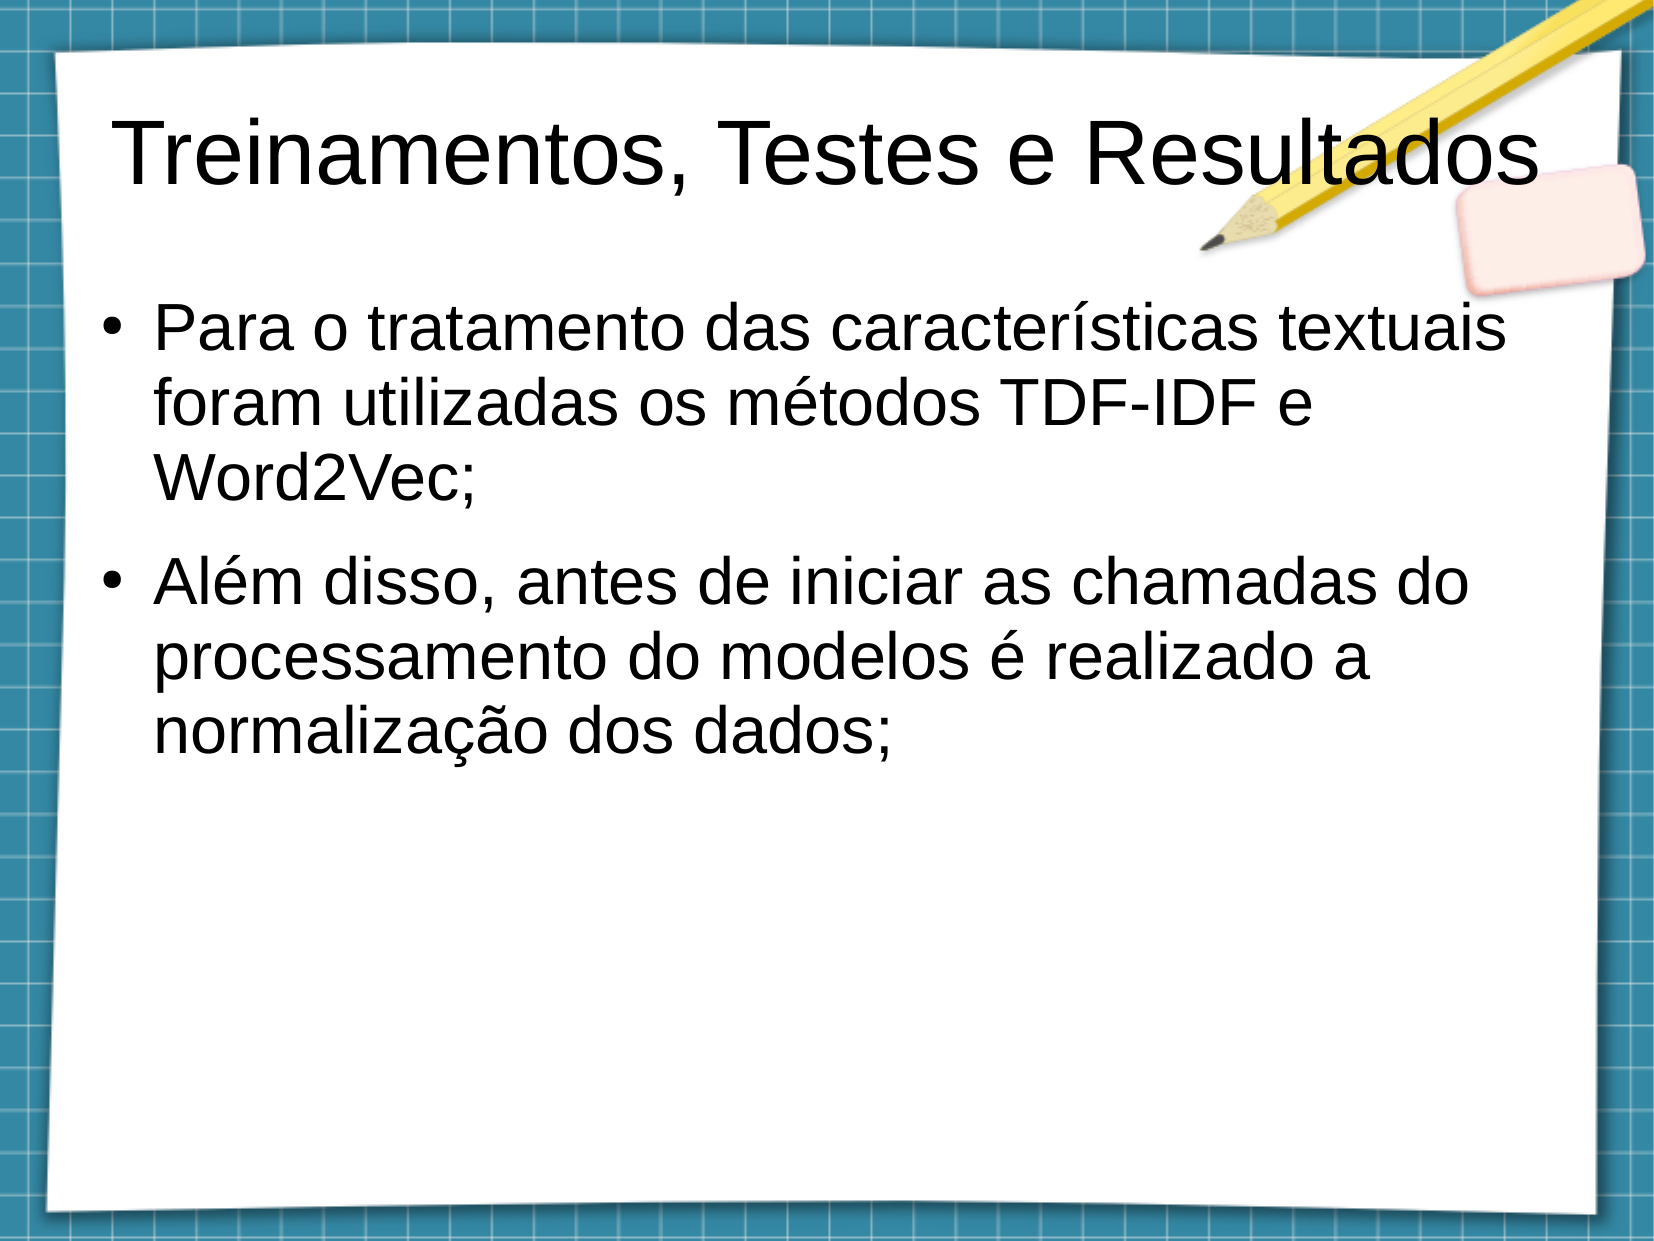

# Treinamentos, Testes e Resultados
Para o tratamento das características textuais foram utilizadas os métodos TDF-IDF e Word2Vec;
Além disso, antes de iniciar as chamadas do processamento do modelos é realizado a normalização dos dados;